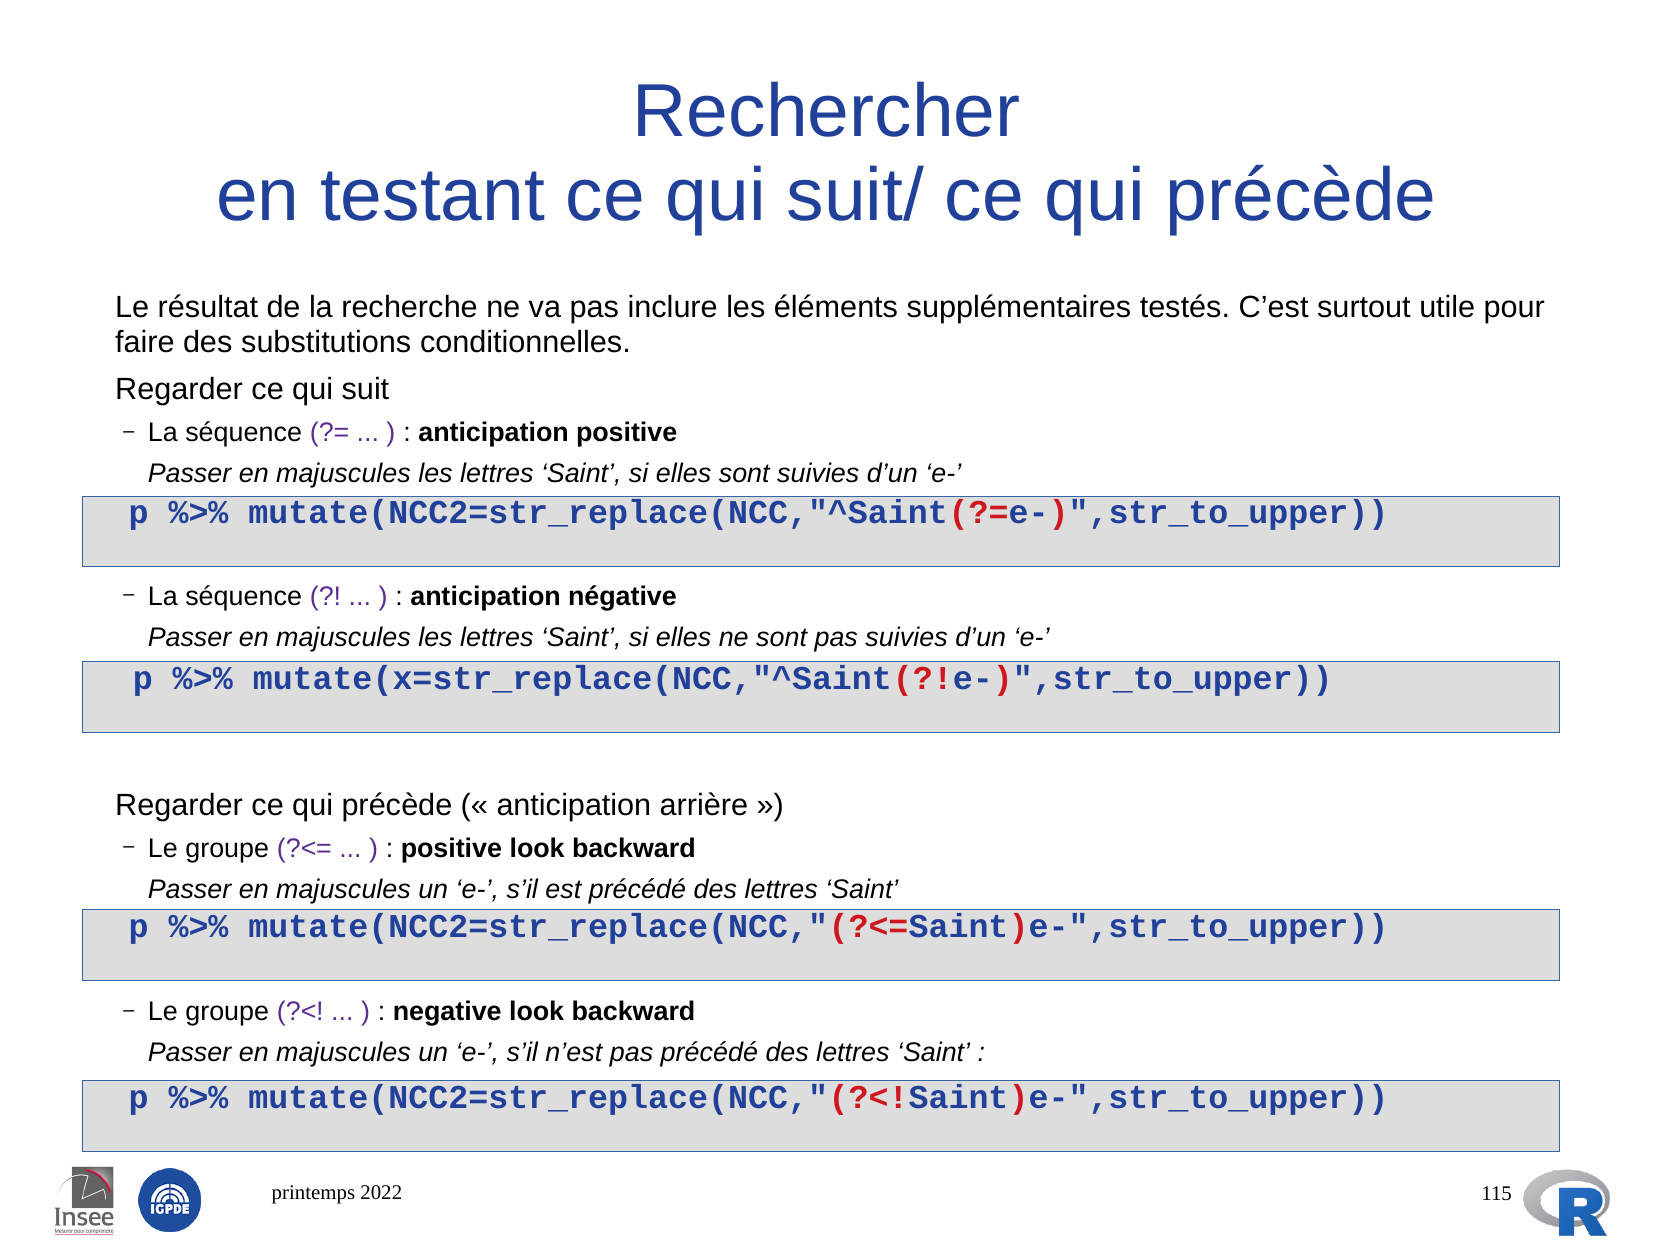

# Rechercher en testant ce qui suit/ ce qui précède
Le résultat de la recherche ne va pas inclure les éléments supplémentaires testés. C’est surtout utile pour faire des substitutions conditionnelles.
Regarder ce qui suit
La séquence (?= ... ) : anticipation positive
Passer en majuscules les lettres ‘Saint’, si elles sont suivies d’un ‘e-’
La séquence (?! ... ) : anticipation négative
Passer en majuscules les lettres ‘Saint’, si elles ne sont pas suivies d’un ‘e-’
Regarder ce qui précède (« anticipation arrière »)
Le groupe (?<= ... ) : positive look backward
Passer en majuscules un ‘e-’, s’il est précédé des lettres ‘Saint’
Le groupe (?<! ... ) : negative look backward
Passer en majuscules un ‘e-’, s’il n’est pas précédé des lettres ‘Saint’ :
p %>% mutate(NCC2=str_replace(NCC,"^Saint(?=e-)",str_to_upper))
p %>% mutate(x=str_replace(NCC,"^Saint(?!e-)",str_to_upper))
p %>% mutate(NCC2=str_replace(NCC,"(?<=Saint)e-",str_to_upper))
p %>% mutate(NCC2=str_replace(NCC,"(?<!Saint)e-",str_to_upper))
printemps 2022
115